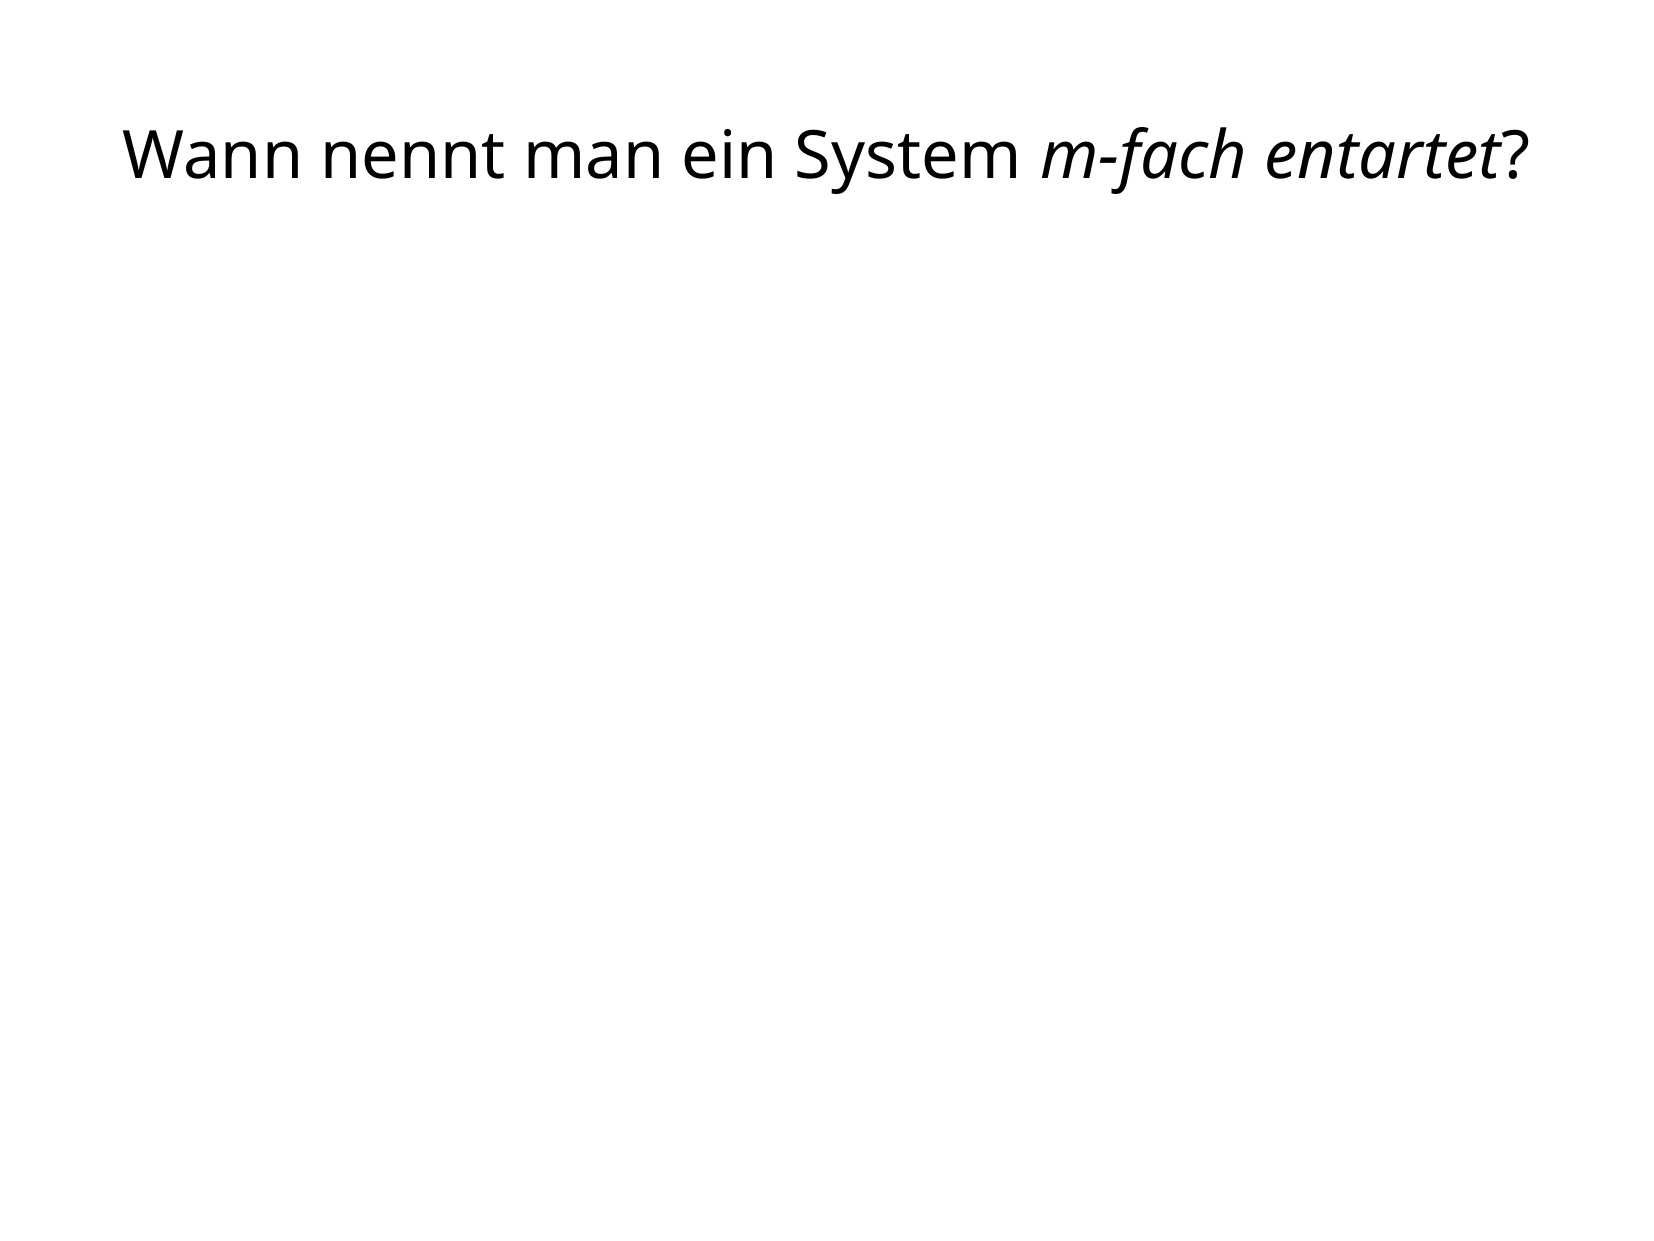

# Wann nennt man ein System m-fach entartet?